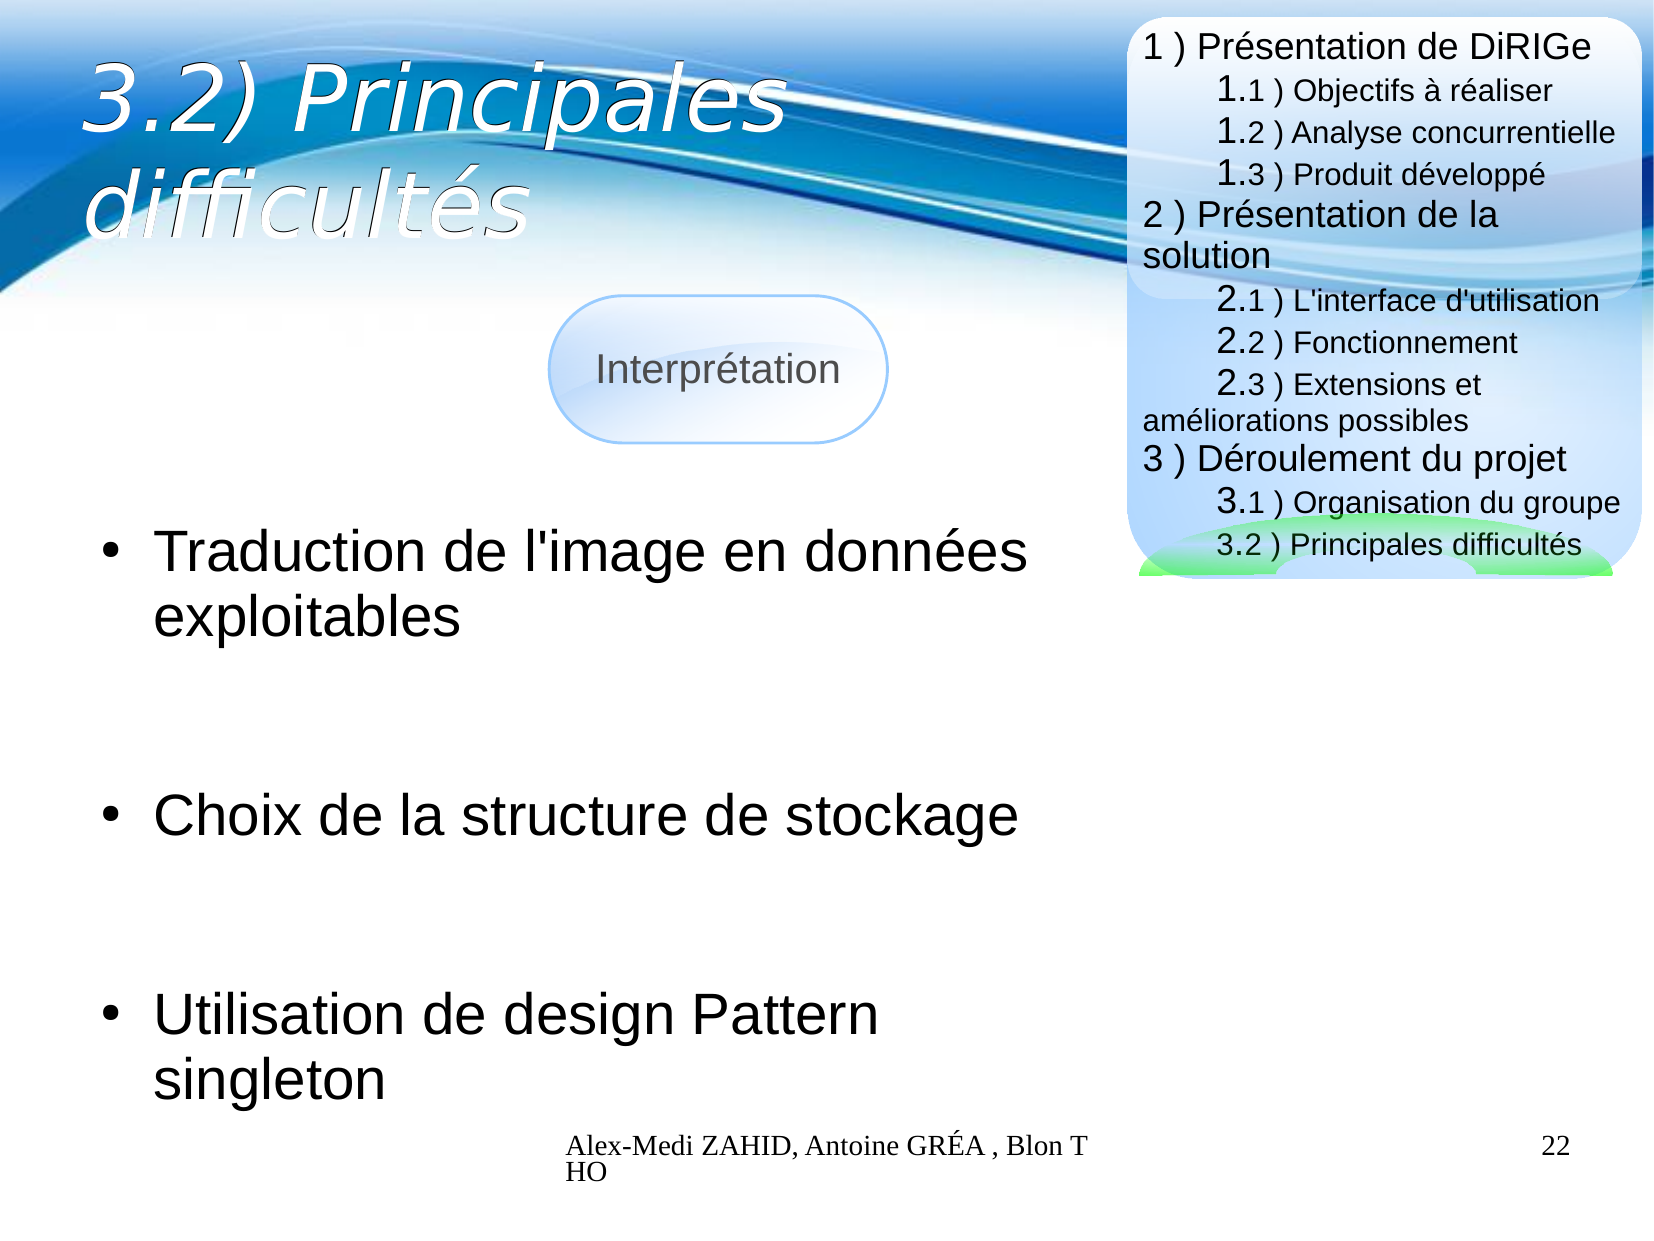

# 3.2) Principales difficultés
Interprétation
Traduction de l'image en données exploitables
Choix de la structure de stockage
Utilisation de design Pattern singleton
Alex-Medi ZAHID, Antoine GRÉA , Blon THO
22